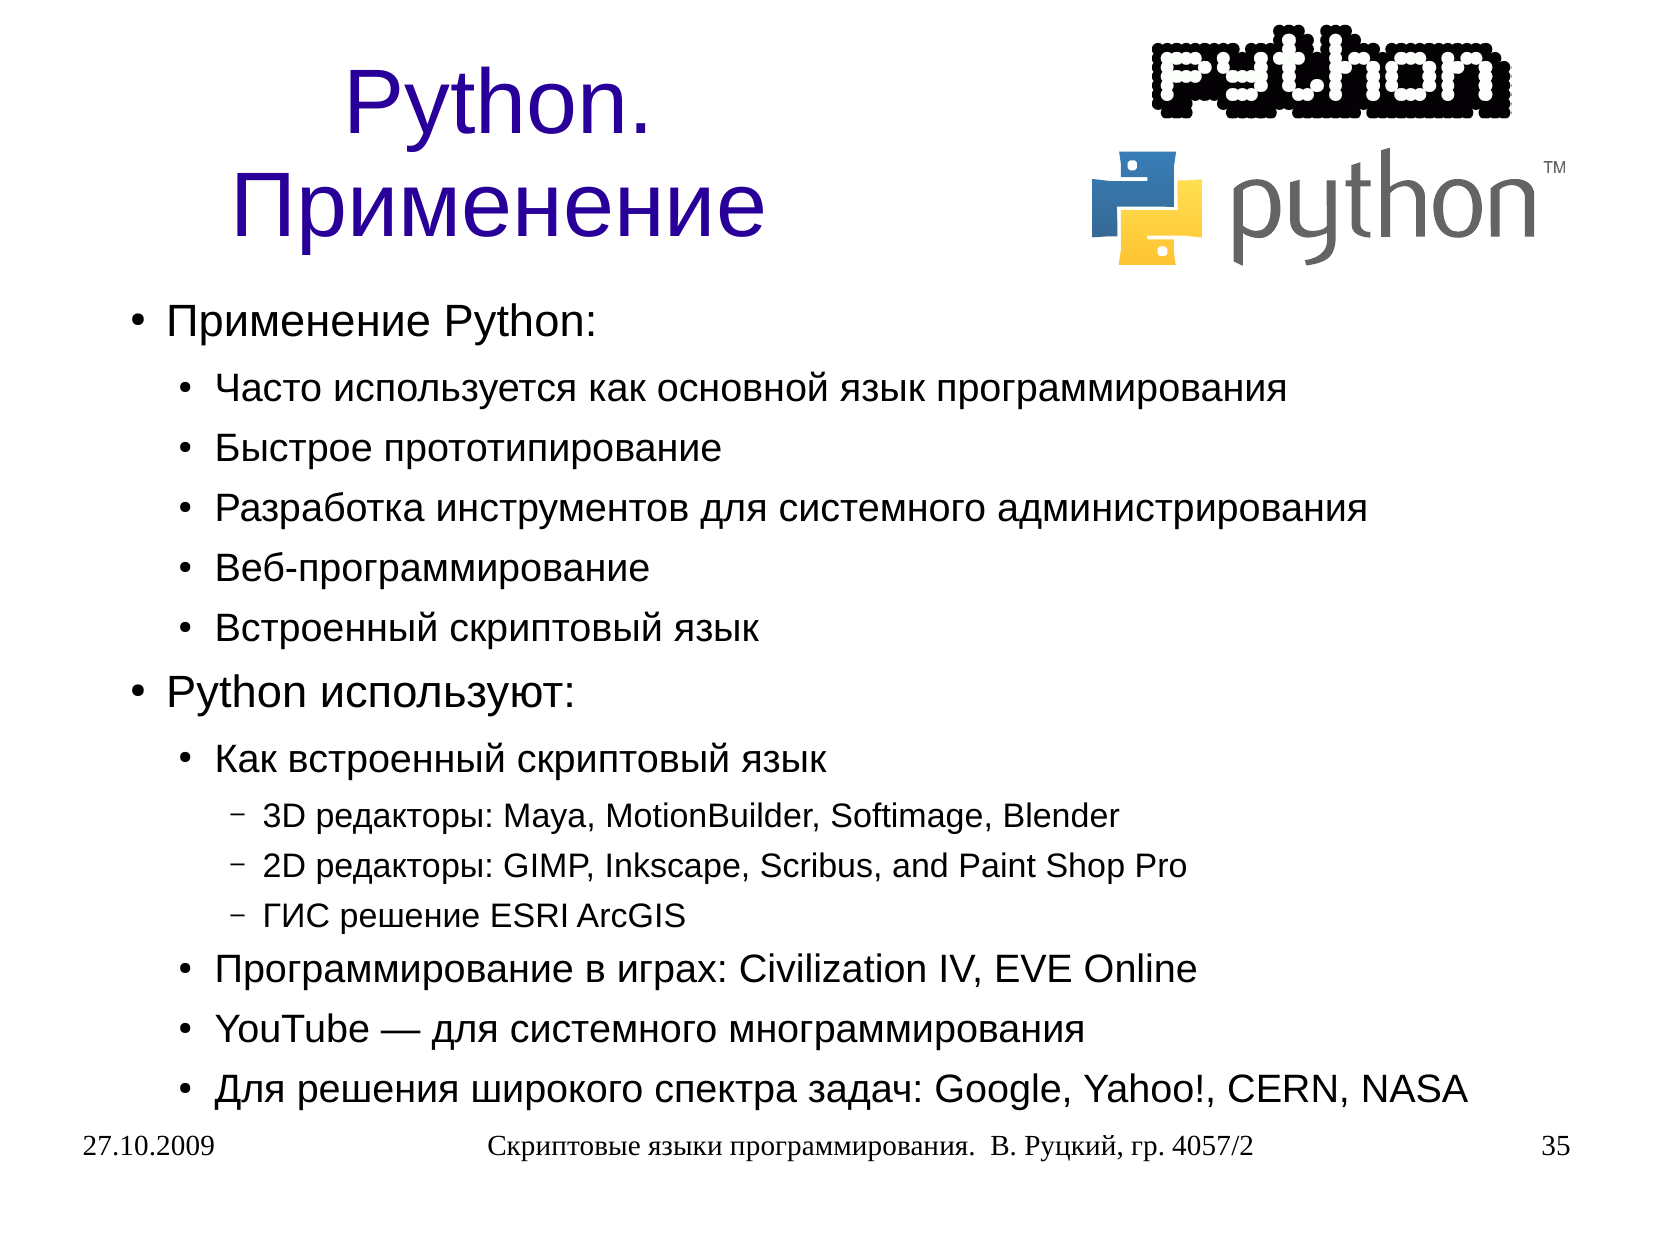

# Python. Применение
Применение Python:
Часто используется как основной язык программирования
Быстрое прототипирование
Разработка инструментов для системного администрирования
Веб-программирование
Встроенный скриптовый язык
Python используют:
Как встроенный скриптовый язык
3D редакторы: Maya, MotionBuilder, Softimage, Blender
2D редакторы: GIMP, Inkscape, Scribus, and Paint Shop Pro
ГИС решение ESRI ArcGIS
Программирование в играх: Civilization IV, EVE Online
YouTube — для системного многраммирования
Для решения широкого спектра задач: Google, Yahoo!, CERN, NASA
27.10.2009
Скриптовые языки программирования. В. Руцкий, гр. 4057/2
35